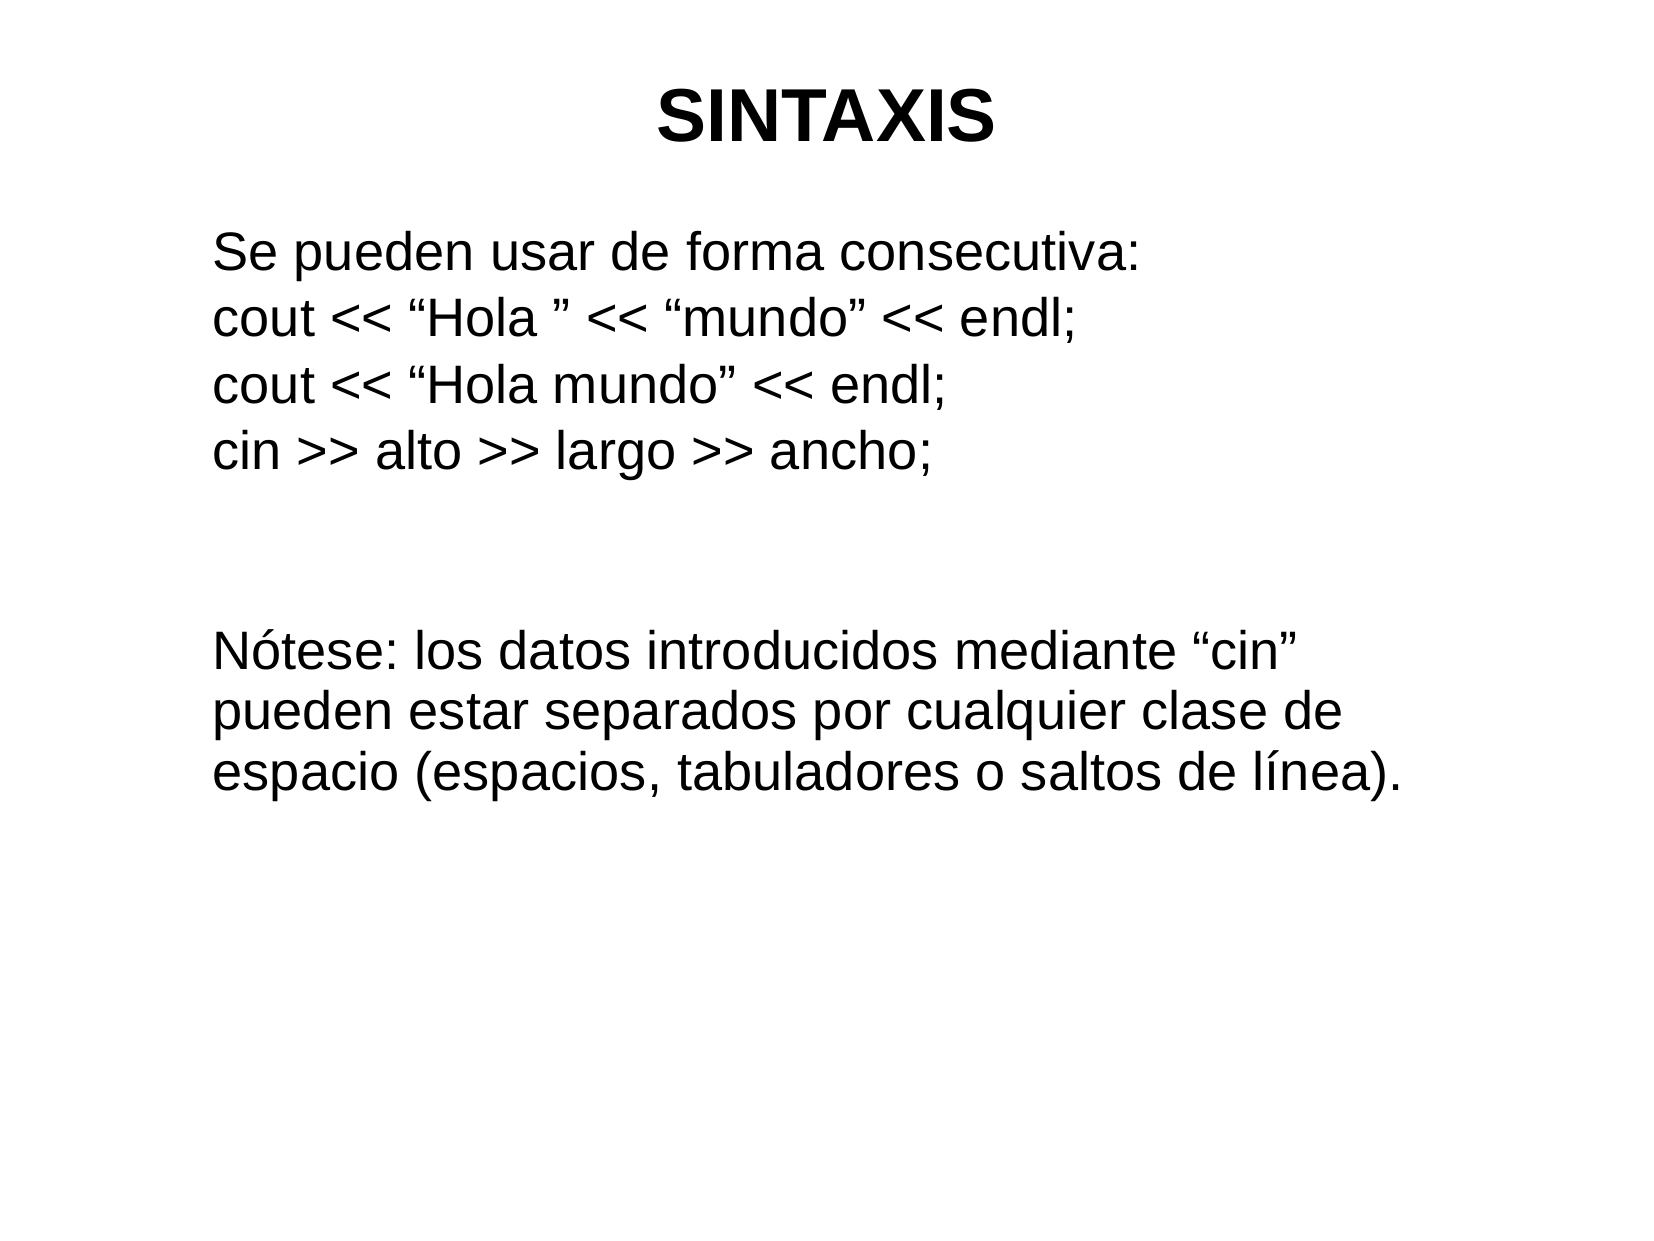

# SINTAXIS
Se pueden usar de forma consecutiva:
cout << “Hola ” << “mundo” << endl;
cout << “Hola mundo” << endl;
cin >> alto >> largo >> ancho;
Nótese: los datos introducidos mediante “cin” pueden estar separados por cualquier clase de espacio (espacios, tabuladores o saltos de línea).